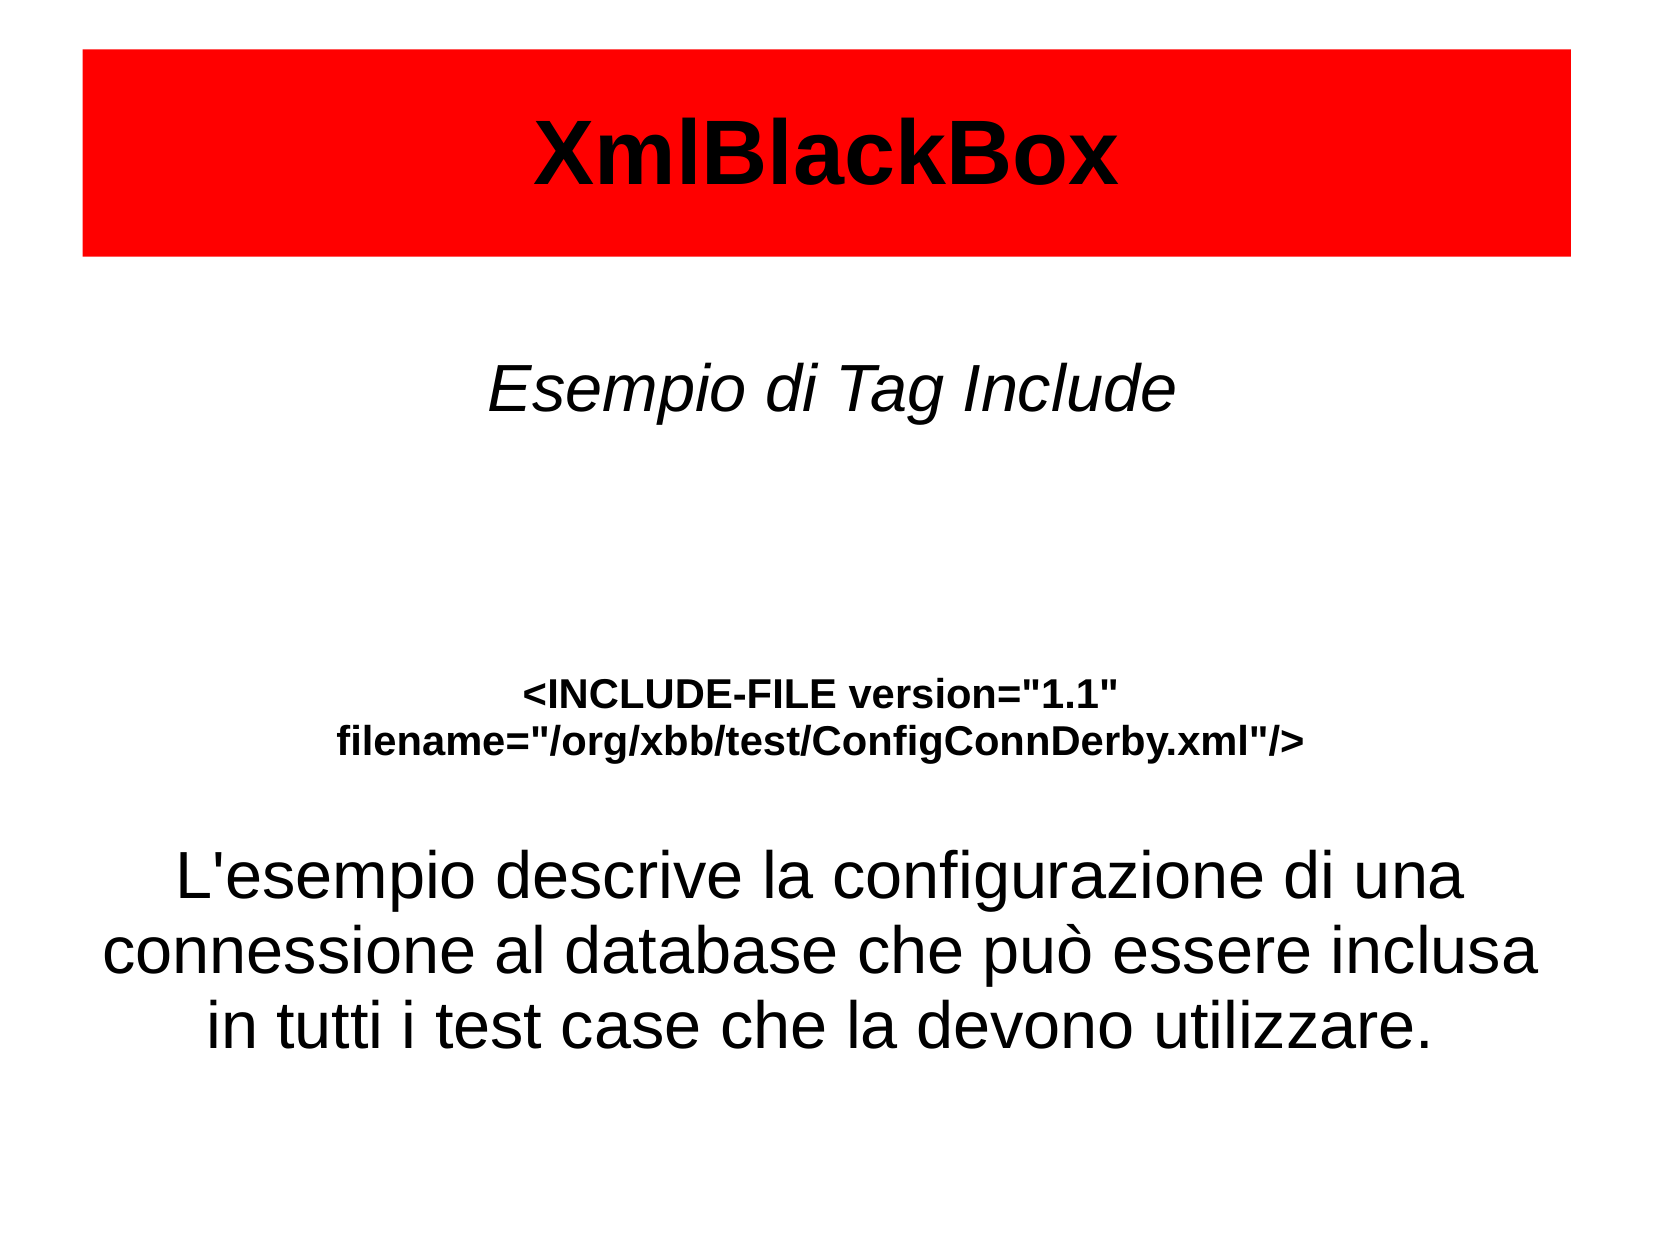

# XmlBlackBox
Esempio di Tag Include
<INCLUDE-FILE version="1.1" filename="/org/xbb/test/ConfigConnDerby.xml"/>
L'esempio descrive la configurazione di una connessione al database che può essere inclusa in tutti i test case che la devono utilizzare.